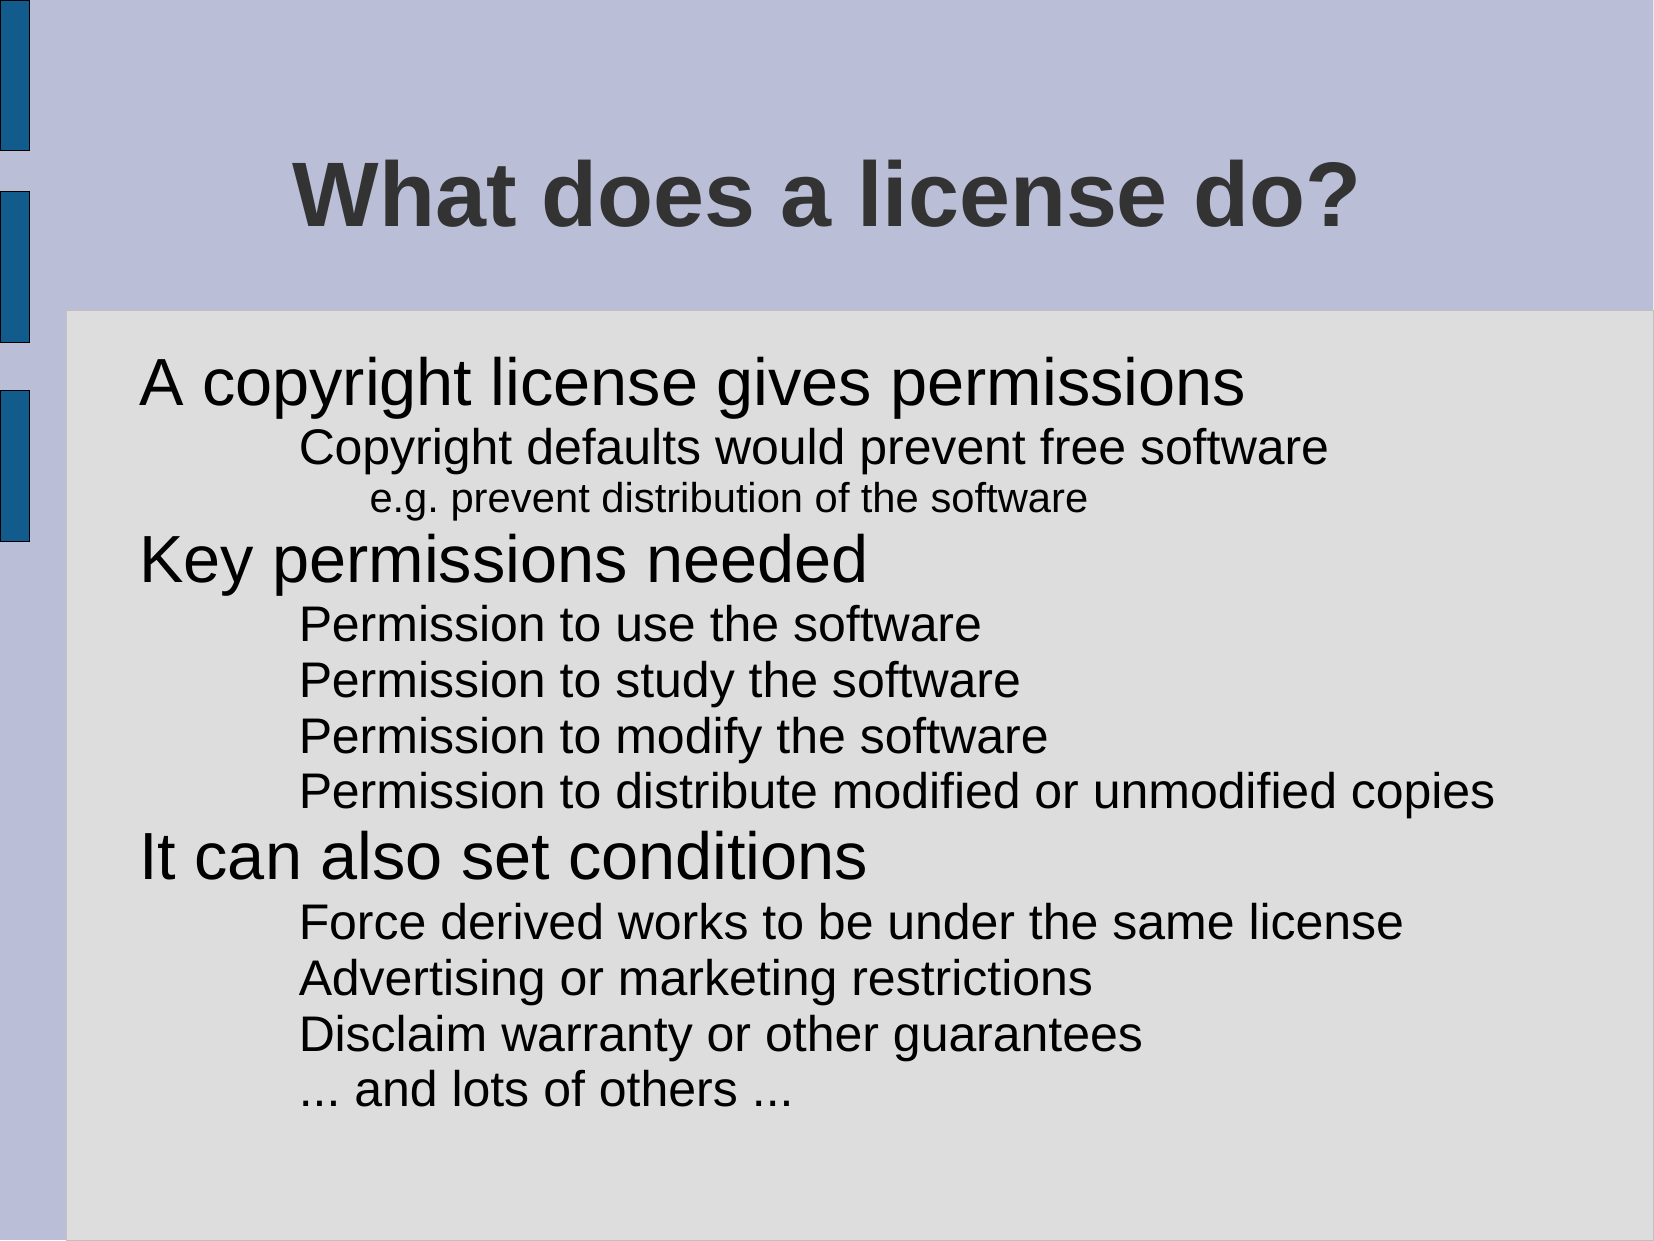

# What does a license do?
A copyright license gives permissions
Copyright defaults would prevent free software
e.g. prevent distribution of the software
Key permissions needed
Permission to use the software
Permission to study the software
Permission to modify the software
Permission to distribute modified or unmodified copies
It can also set conditions
Force derived works to be under the same license
Advertising or marketing restrictions
Disclaim warranty or other guarantees
... and lots of others ...